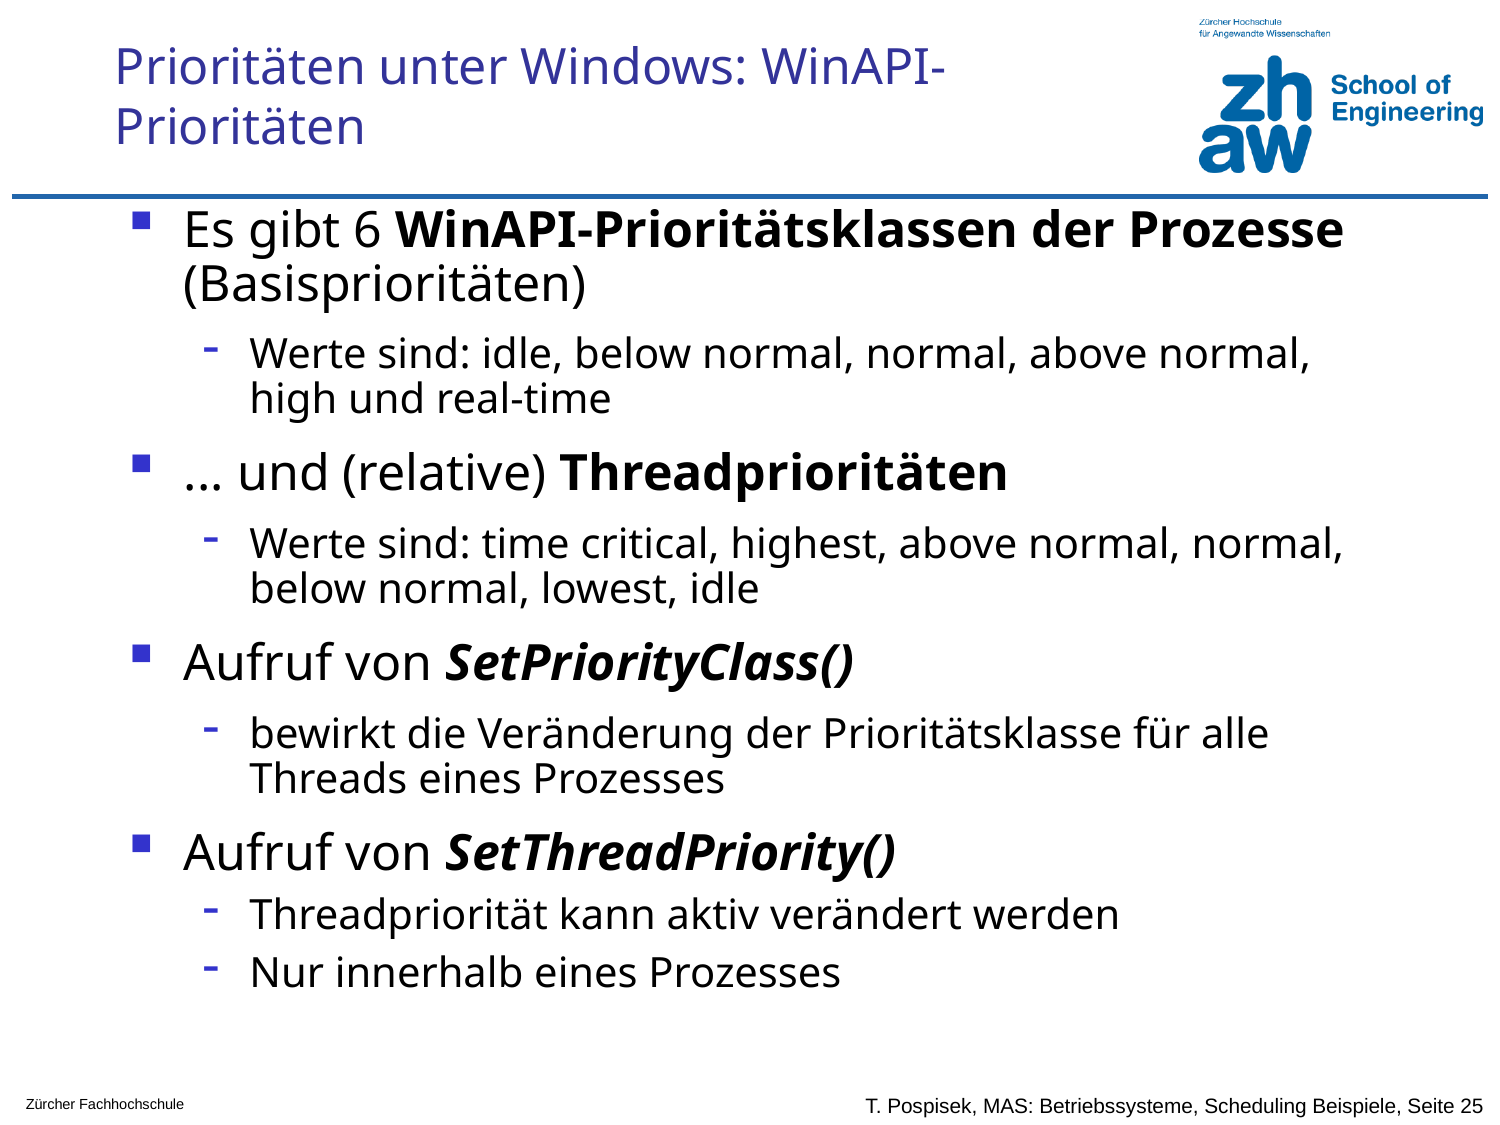

# Prioritäten unter Windows: WinAPI-Prioritäten
Es gibt 6 WinAPI-Prioritätsklassen der Prozesse (Basisprioritäten)
Werte sind: idle, below normal, normal, above normal, high und real-time
... und (relative) Threadprioritäten
Werte sind: time critical, highest, above normal, normal, below normal, lowest, idle
Aufruf von SetPriorityClass()
bewirkt die Veränderung der Prioritätsklasse für alle Threads eines Prozesses
Aufruf von SetThreadPriority()
Threadpriorität kann aktiv verändert werden
Nur innerhalb eines Prozesses